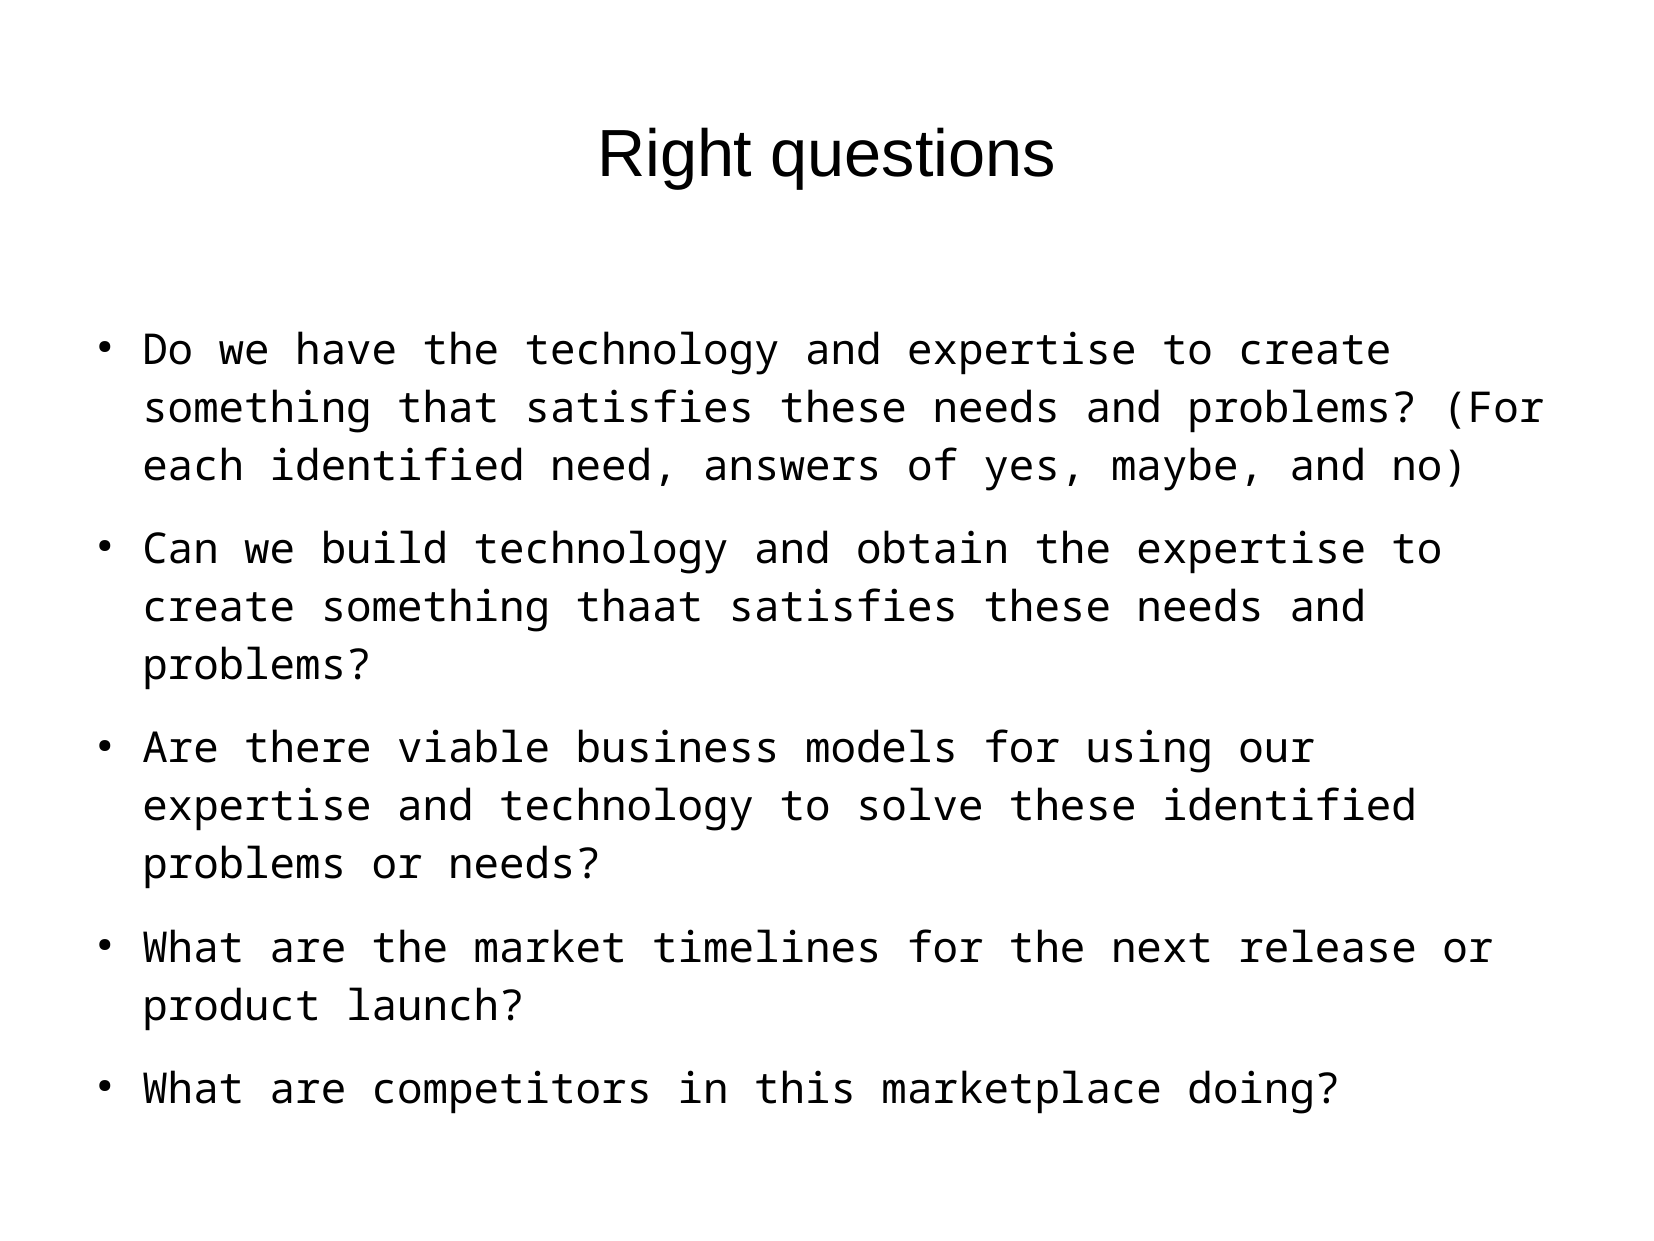

# Right questions
Do we have the technology and expertise to create something that satisfies these needs and problems? (For each identified need, answers of yes, maybe, and no)
Can we build technology and obtain the expertise to create something thaat satisfies these needs and problems?
Are there viable business models for using our expertise and technology to solve these identified problems or needs?
What are the market timelines for the next release or product launch?
What are competitors in this marketplace doing?